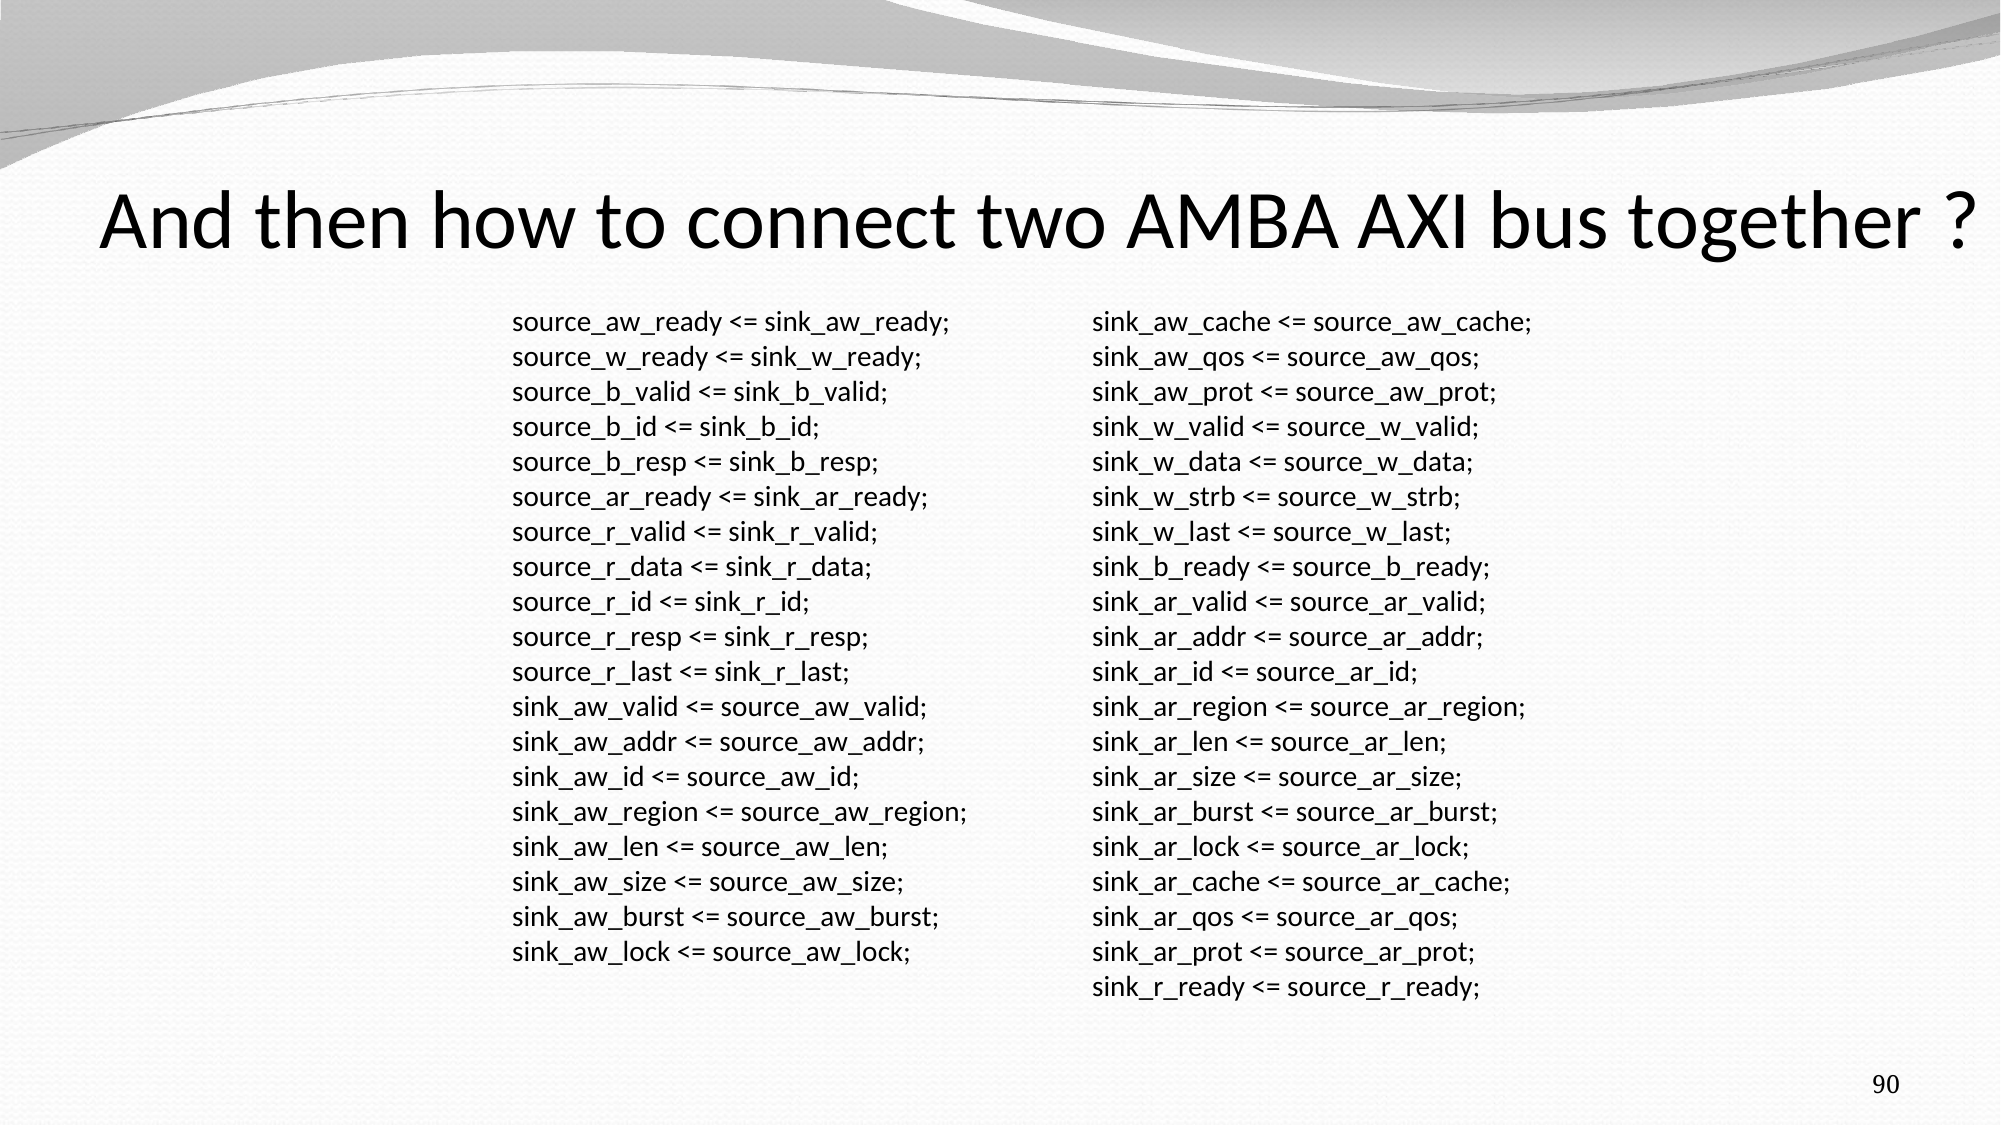

# And then how to connect two AMBA AXI bus together ?
 source_aw_ready <= sink_aw_ready;
 source_w_ready <= sink_w_ready;
 source_b_valid <= sink_b_valid;
 source_b_id <= sink_b_id;
 source_b_resp <= sink_b_resp;
 source_ar_ready <= sink_ar_ready;
 source_r_valid <= sink_r_valid;
 source_r_data <= sink_r_data;
 source_r_id <= sink_r_id;
 source_r_resp <= sink_r_resp;
 source_r_last <= sink_r_last;
 sink_aw_valid <= source_aw_valid;
 sink_aw_addr <= source_aw_addr;
 sink_aw_id <= source_aw_id;
 sink_aw_region <= source_aw_region;
 sink_aw_len <= source_aw_len;
 sink_aw_size <= source_aw_size;
 sink_aw_burst <= source_aw_burst;
 sink_aw_lock <= source_aw_lock;
 sink_aw_cache <= source_aw_cache;
 sink_aw_qos <= source_aw_qos;
 sink_aw_prot <= source_aw_prot;
 sink_w_valid <= source_w_valid;
 sink_w_data <= source_w_data;
 sink_w_strb <= source_w_strb;
 sink_w_last <= source_w_last;
 sink_b_ready <= source_b_ready;
 sink_ar_valid <= source_ar_valid;
 sink_ar_addr <= source_ar_addr;
 sink_ar_id <= source_ar_id;
 sink_ar_region <= source_ar_region;
 sink_ar_len <= source_ar_len;
 sink_ar_size <= source_ar_size;
 sink_ar_burst <= source_ar_burst;
 sink_ar_lock <= source_ar_lock;
 sink_ar_cache <= source_ar_cache;
 sink_ar_qos <= source_ar_qos;
 sink_ar_prot <= source_ar_prot;
 sink_r_ready <= source_r_ready;